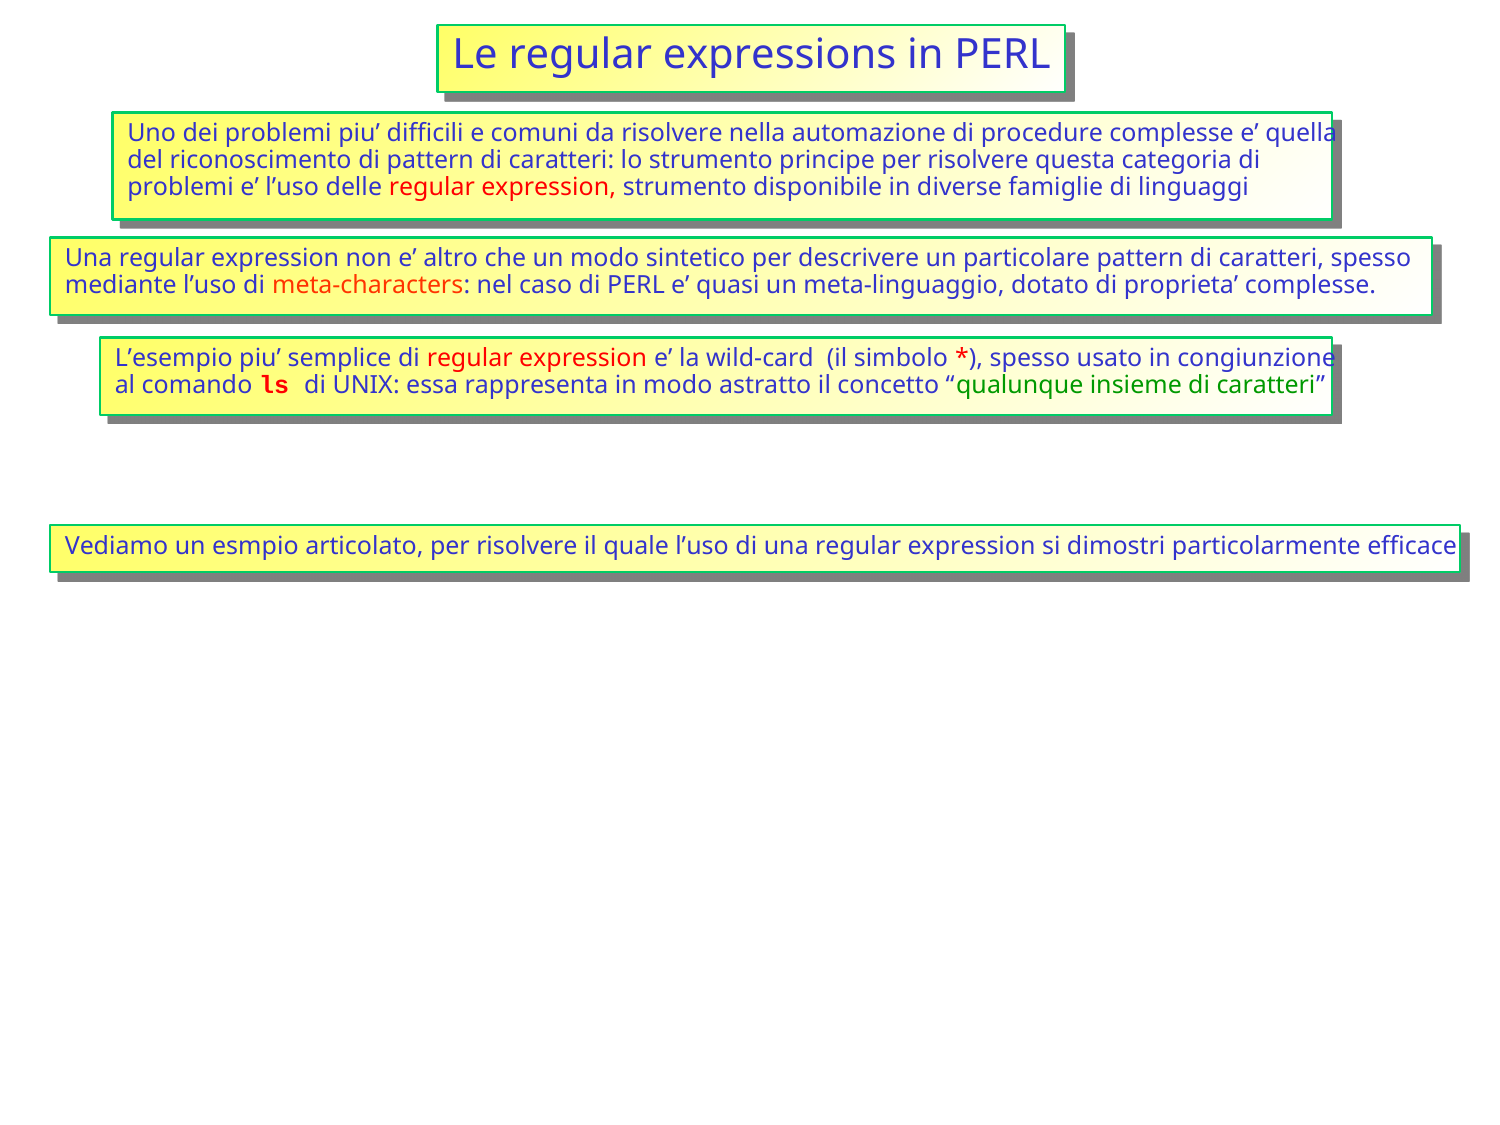

Le regular expressions in PERL
Uno dei problemi piu’ difficili e comuni da risolvere nella automazione di procedure complesse e’ quella
del riconoscimento di pattern di caratteri: lo strumento principe per risolvere questa categoria di
problemi e’ l’uso delle regular expression, strumento disponibile in diverse famiglie di linguaggi
Una regular expression non e’ altro che un modo sintetico per descrivere un particolare pattern di caratteri, spesso
mediante l’uso di meta-characters: nel caso di PERL e’ quasi un meta-linguaggio, dotato di proprieta’ complesse.
L’esempio piu’ semplice di regular expression e’ la wild-card (il simbolo *), spesso usato in congiunzione
al comando ls di UNIX: essa rappresenta in modo astratto il concetto “qualunque insieme di caratteri”
Vediamo un esmpio articolato, per risolvere il quale l’uso di una regular expression si dimostri particolarmente efficace